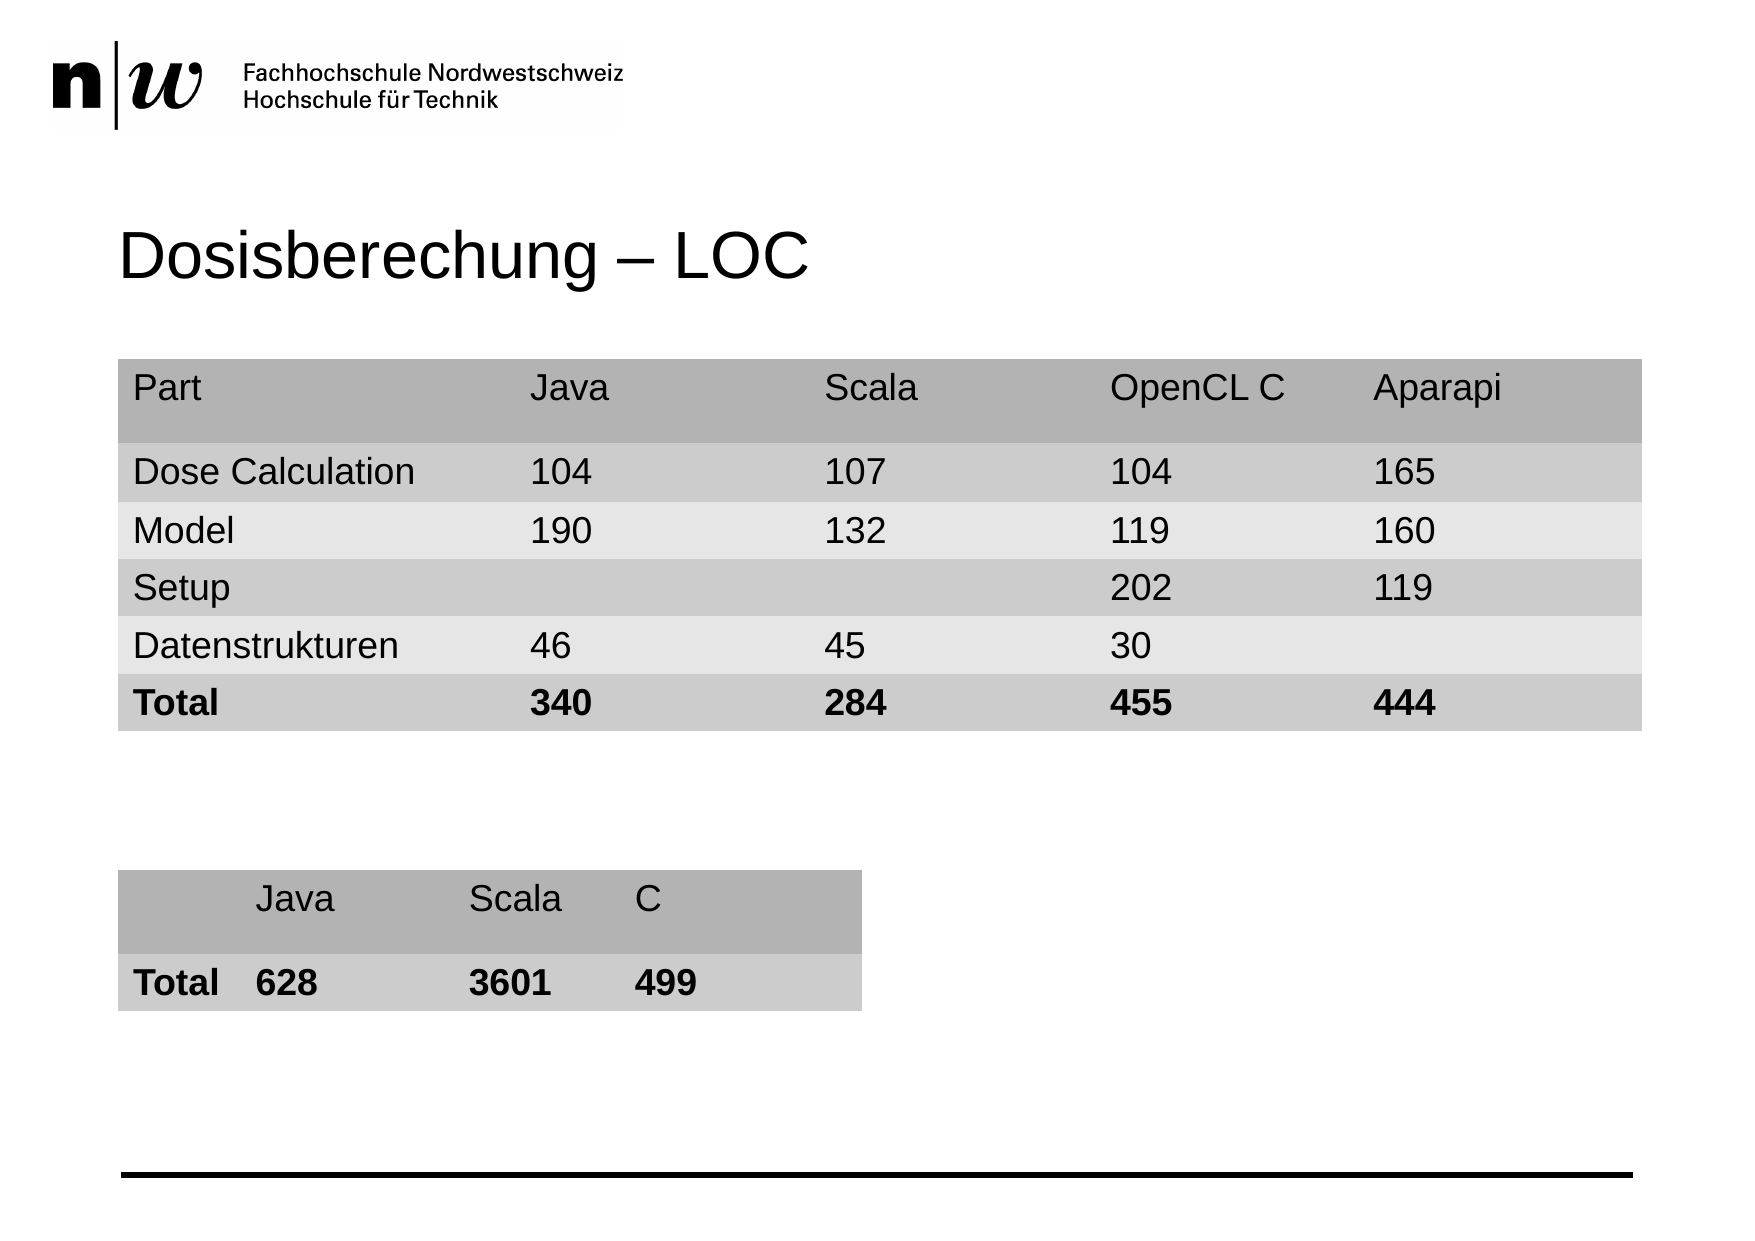

Dosisberechung – LOC
| Part | Java | Scala | OpenCL C | Aparapi |
| --- | --- | --- | --- | --- |
| Dose Calculation | 104 | 107 | 104 | 165 |
| Model | 190 | 132 | 119 | 160 |
| Setup | | | 202 | 119 |
| Datenstrukturen | 46 | 45 | 30 | |
| Total | 340 | 284 | 455 | 444 |
| | Java | Scala | C |
| --- | --- | --- | --- |
| Total | 628 | 3601 | 499 |